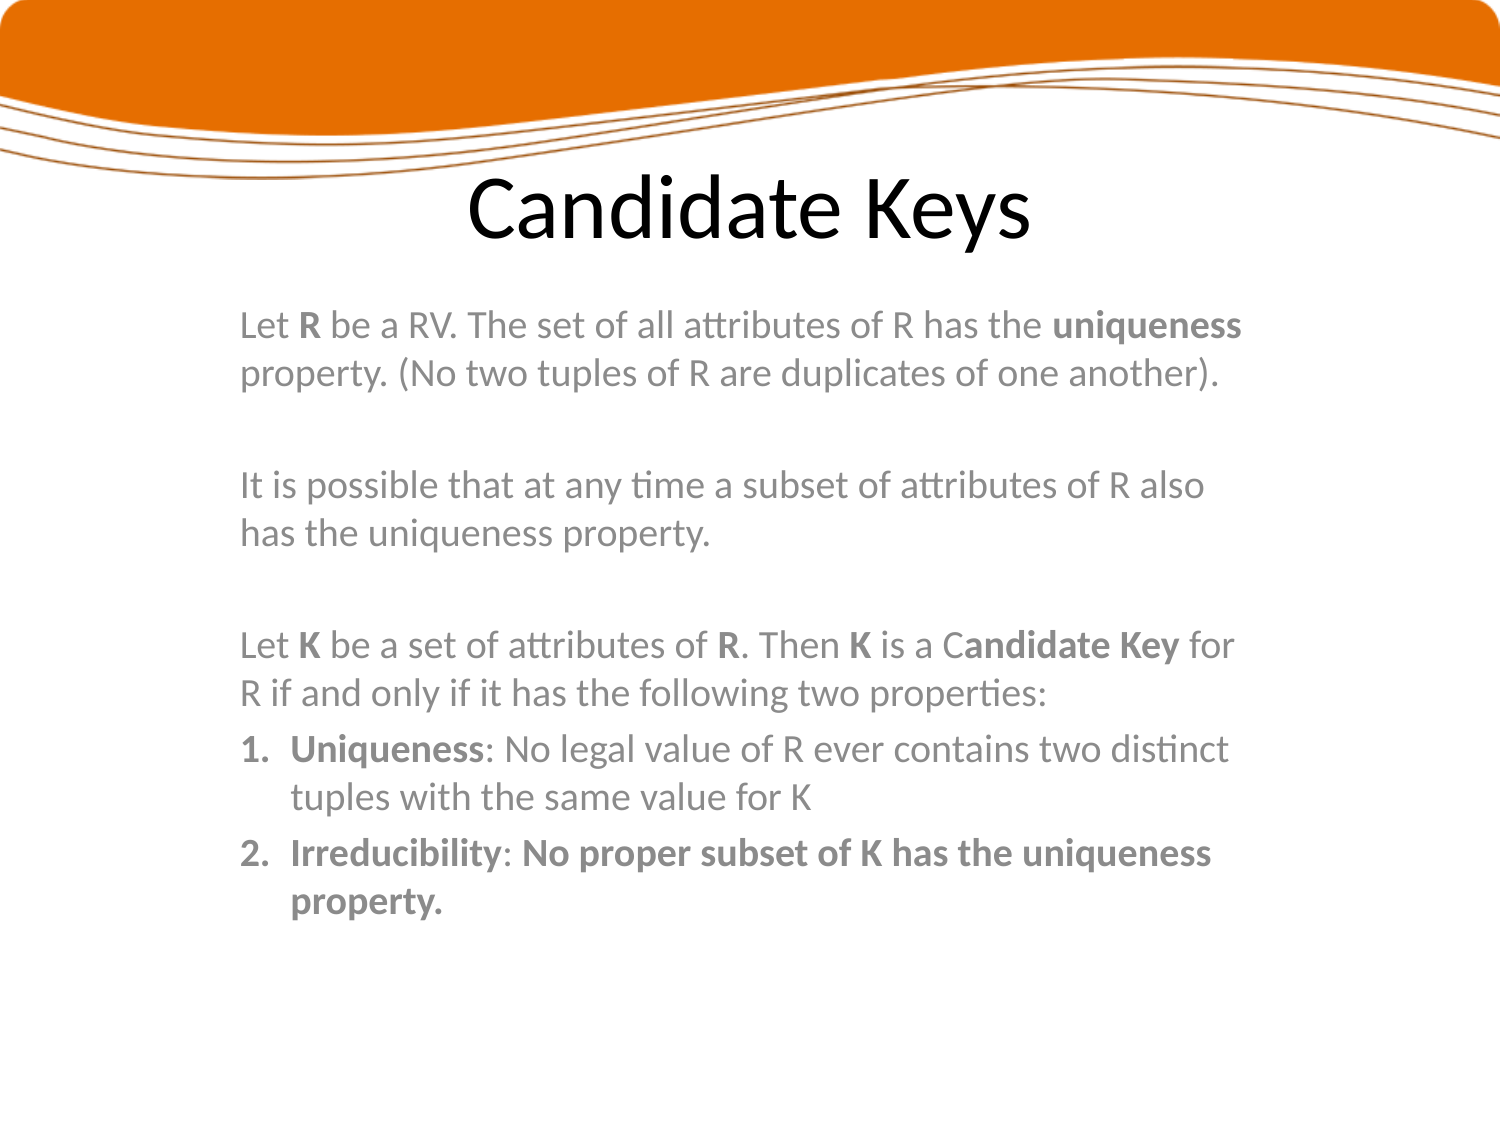

Candidate Keys
Let R be a RV. The set of all attributes of R has the uniqueness property. (No two tuples of R are duplicates of one another).
It is possible that at any time a subset of attributes of R also has the uniqueness property.
Let K be a set of attributes of R. Then K is a Candidate Key for R if and only if it has the following two properties:
Uniqueness: No legal value of R ever contains two distinct tuples with the same value for K
Irreducibility: No proper subset of K has the uniqueness property.